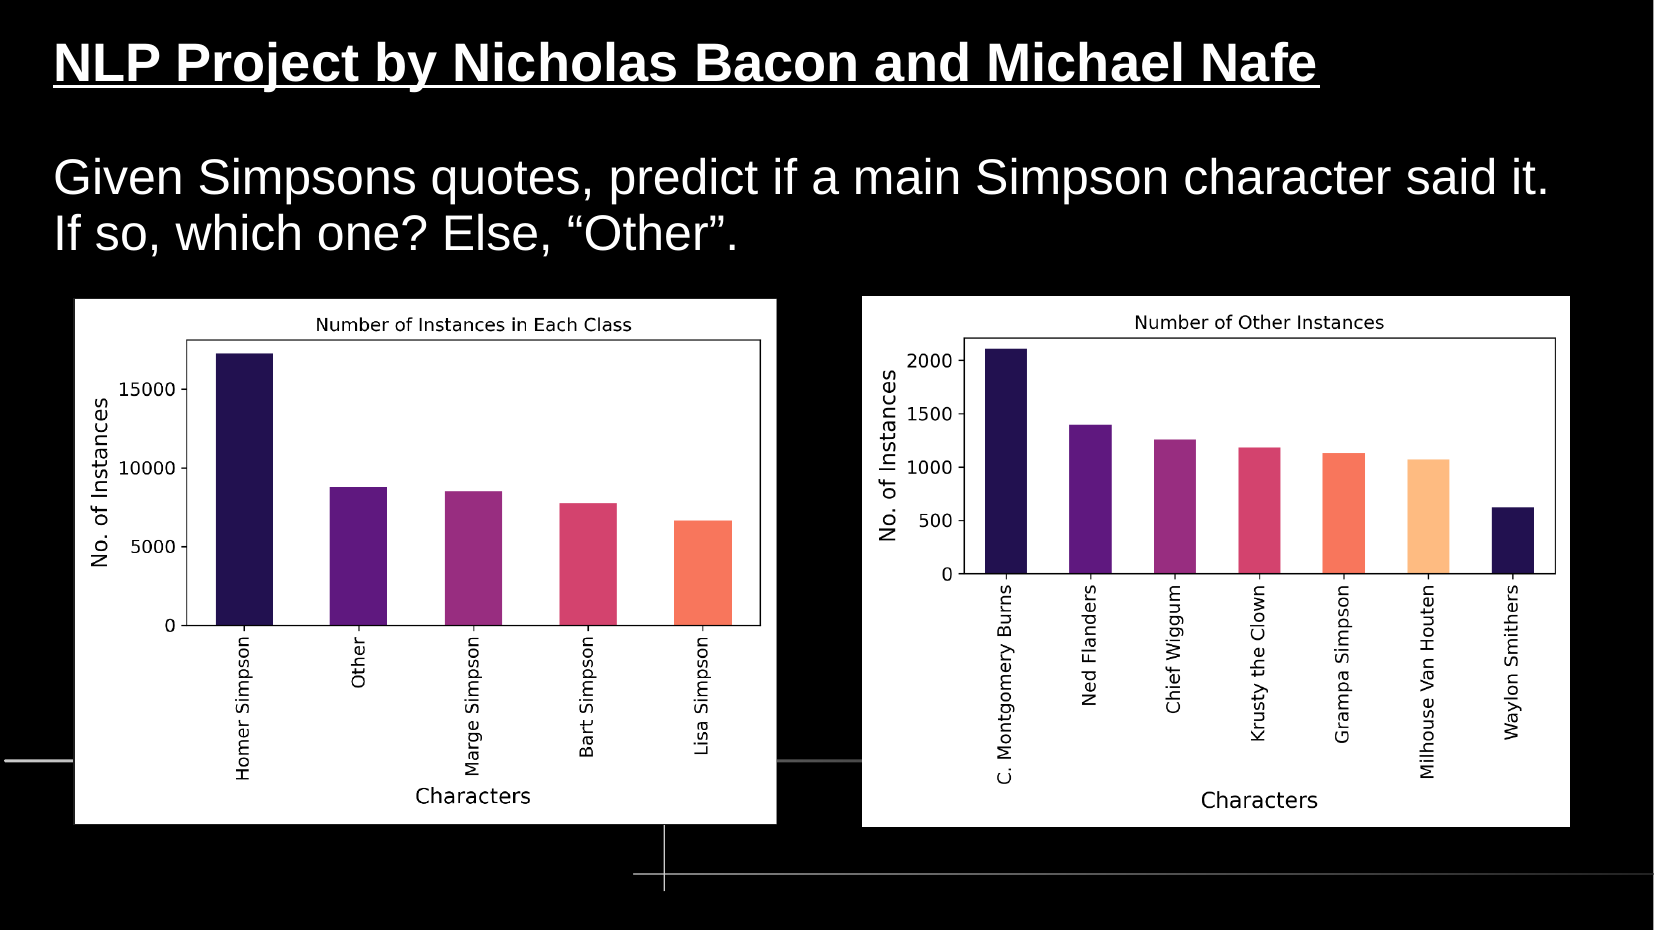

# NLP Project by Nicholas Bacon and Michael Nafe Given Simpsons quotes, predict if a main Simpson character said it. If so, which one? Else, “Other”.